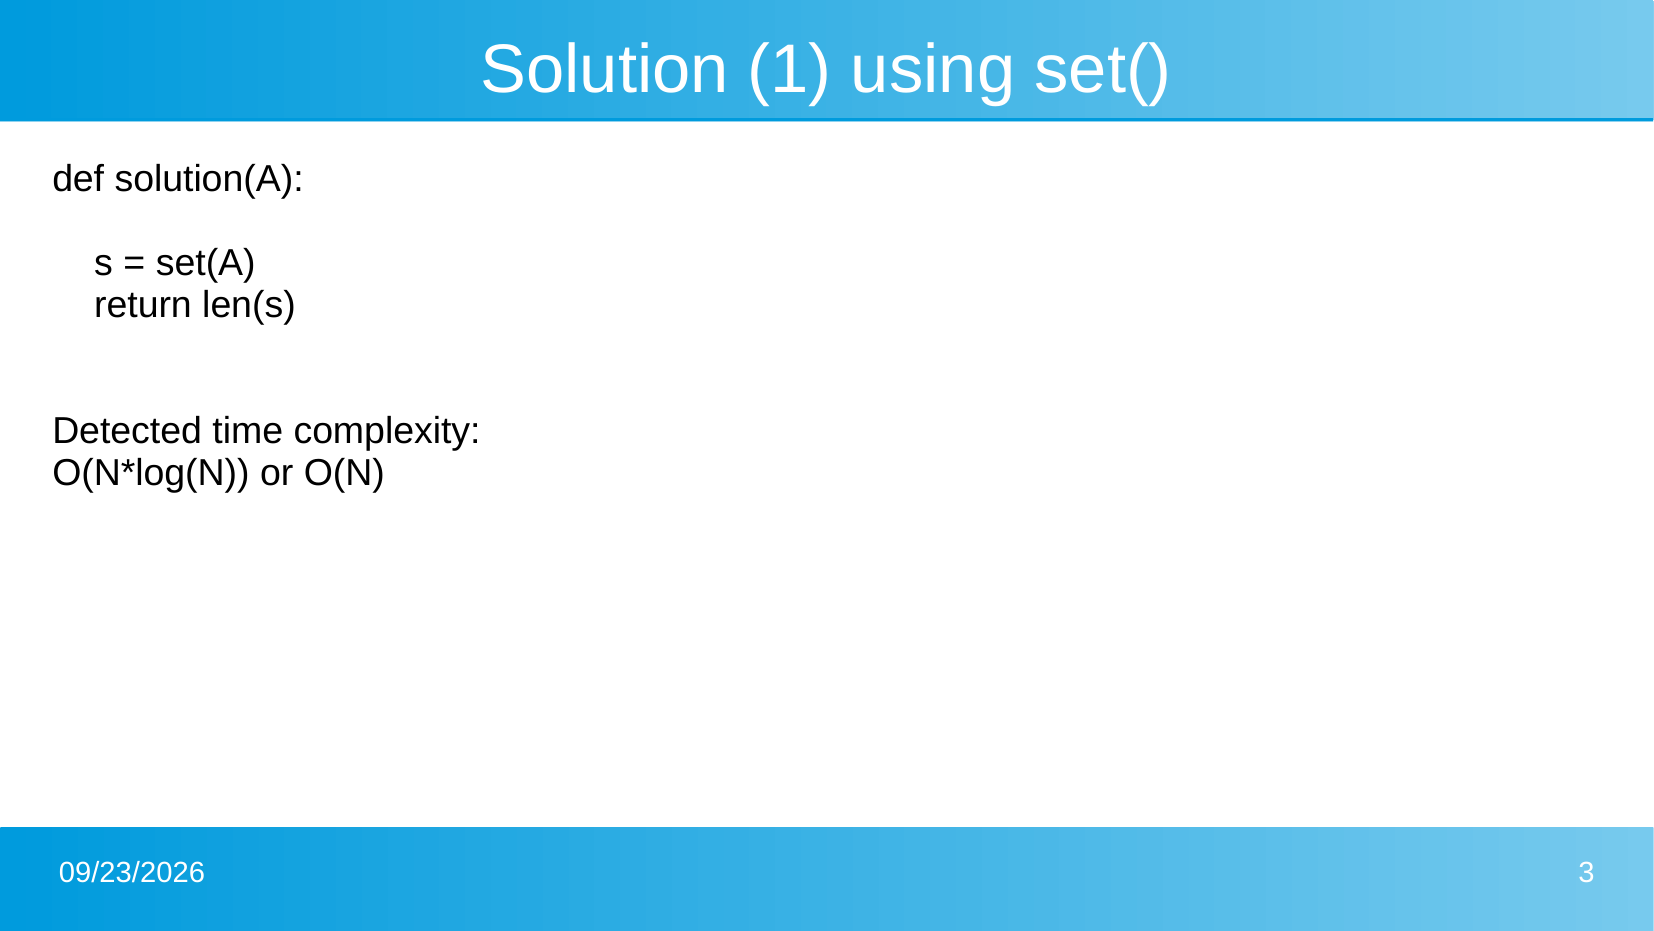

# Solution (1) using set()
def solution(A):
 s = set(A)
 return len(s)
Detected time complexity:
O(N*log(N)) or O(N)
3